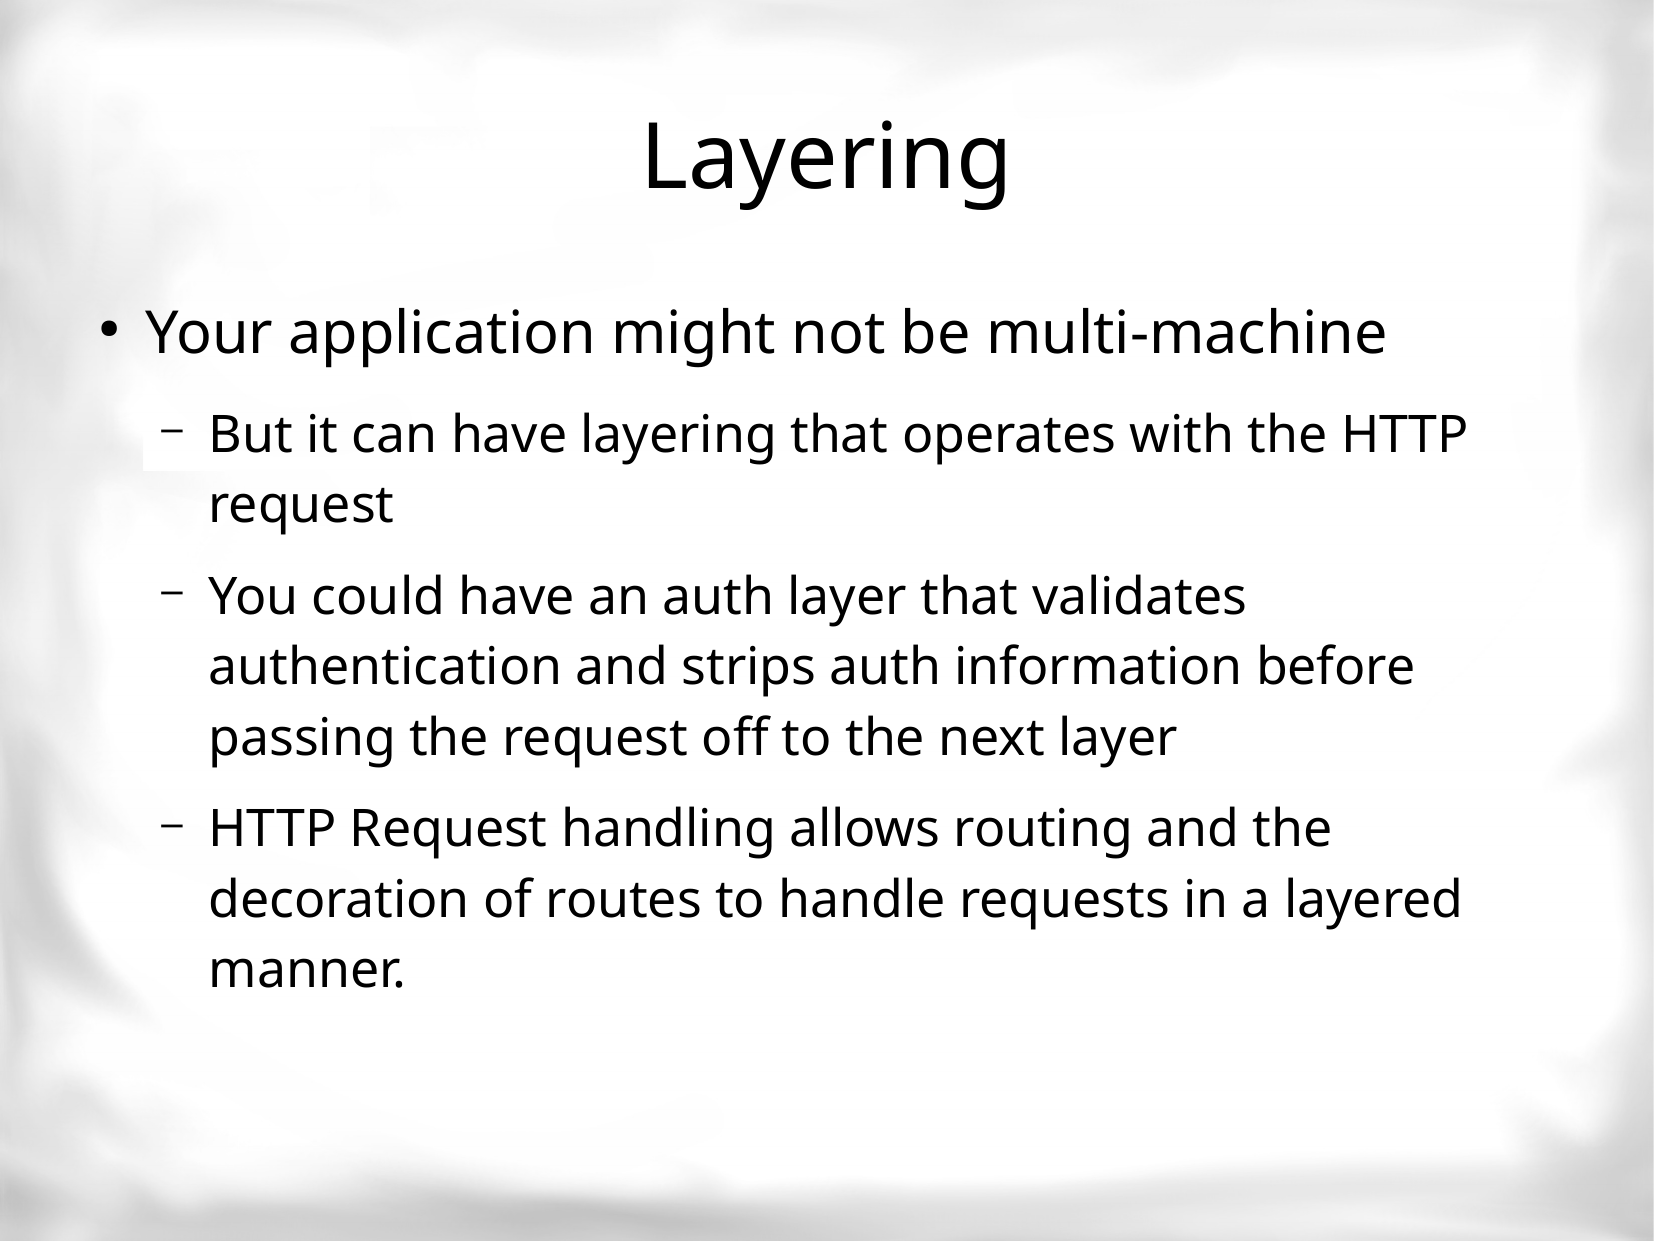

# Layering
Your application might not be multi-machine
But it can have layering that operates with the HTTP request
You could have an auth layer that validates authentication and strips auth information before passing the request off to the next layer
HTTP Request handling allows routing and the decoration of routes to handle requests in a layered manner.